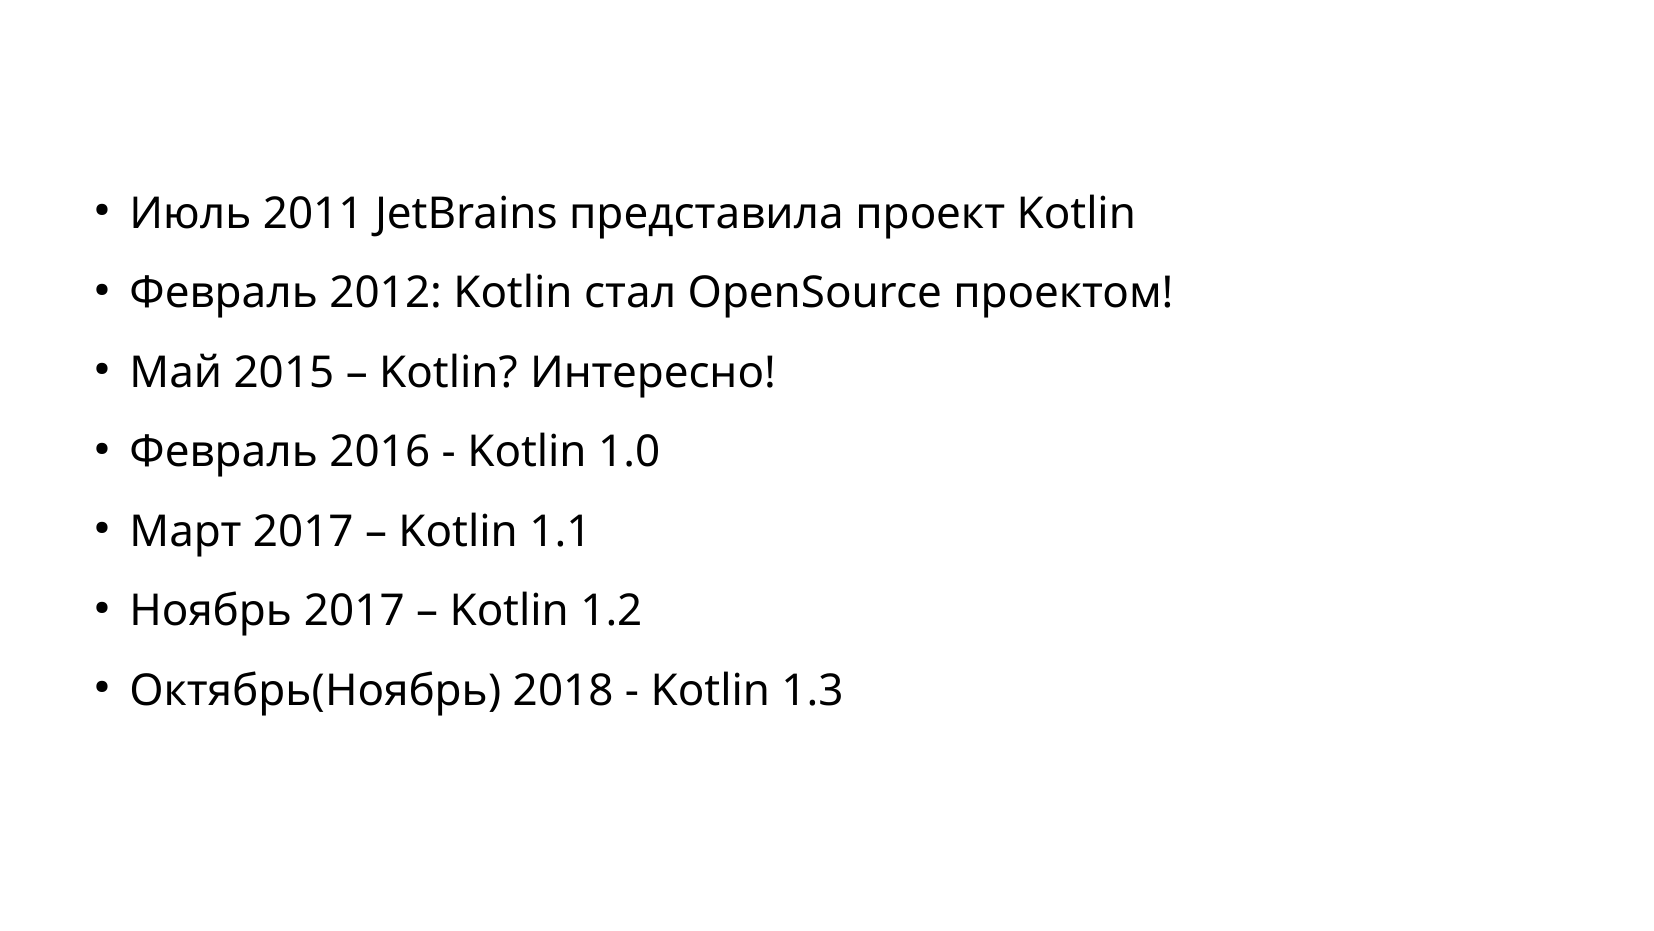

# Июль 2011 JetBrains представила проект Kotlin
Февраль 2012: Kotlin стал OpenSource проектом!
Май 2015 – Kotlin? Интересно!
Февраль 2016 - Kotlin 1.0
Март 2017 – Kotlin 1.1
Ноябрь 2017 – Kotlin 1.2
Октябрь(Ноябрь) 2018 - Kotlin 1.3